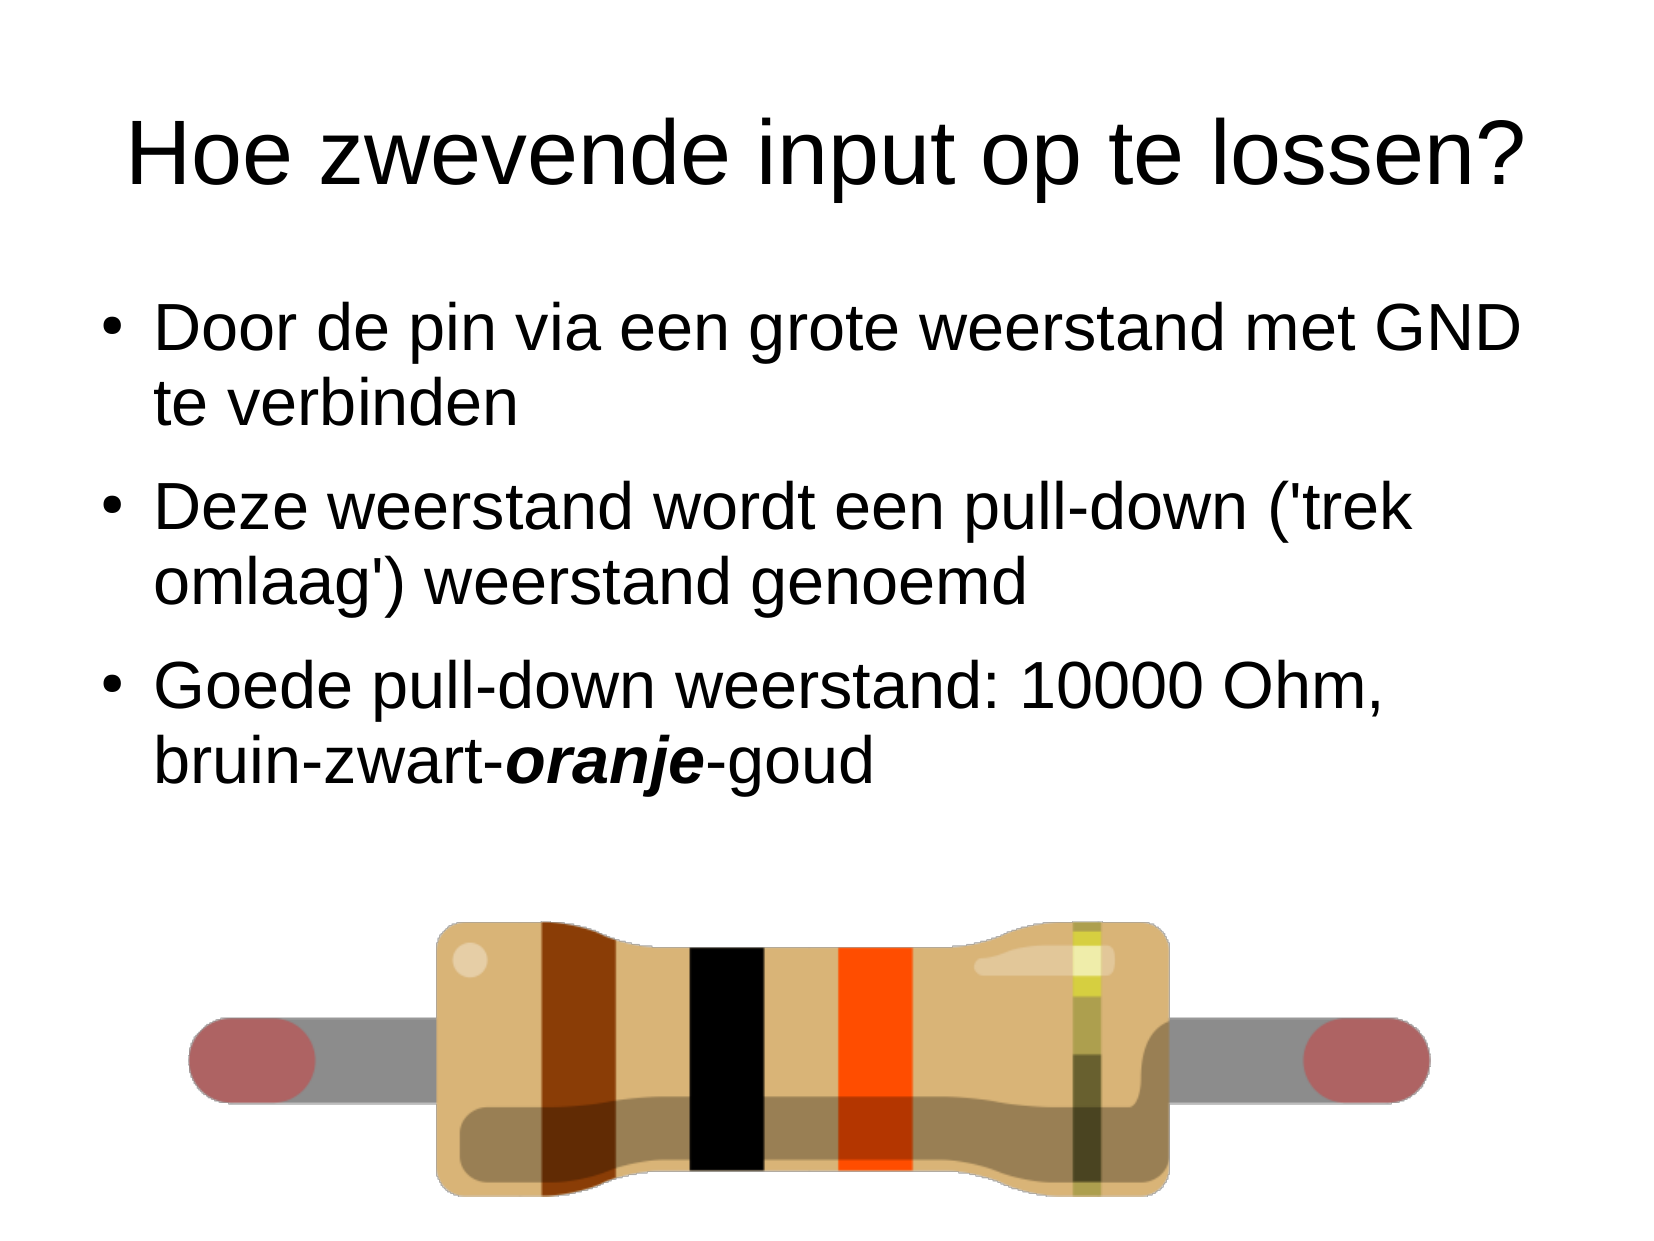

# Hoe zwevende input op te lossen?
Door de pin via een grote weerstand met GND te verbinden
Deze weerstand wordt een pull-down ('trek omlaag') weerstand genoemd
Goede pull-down weerstand: 10000 Ohm, bruin-zwart-oranje-goud